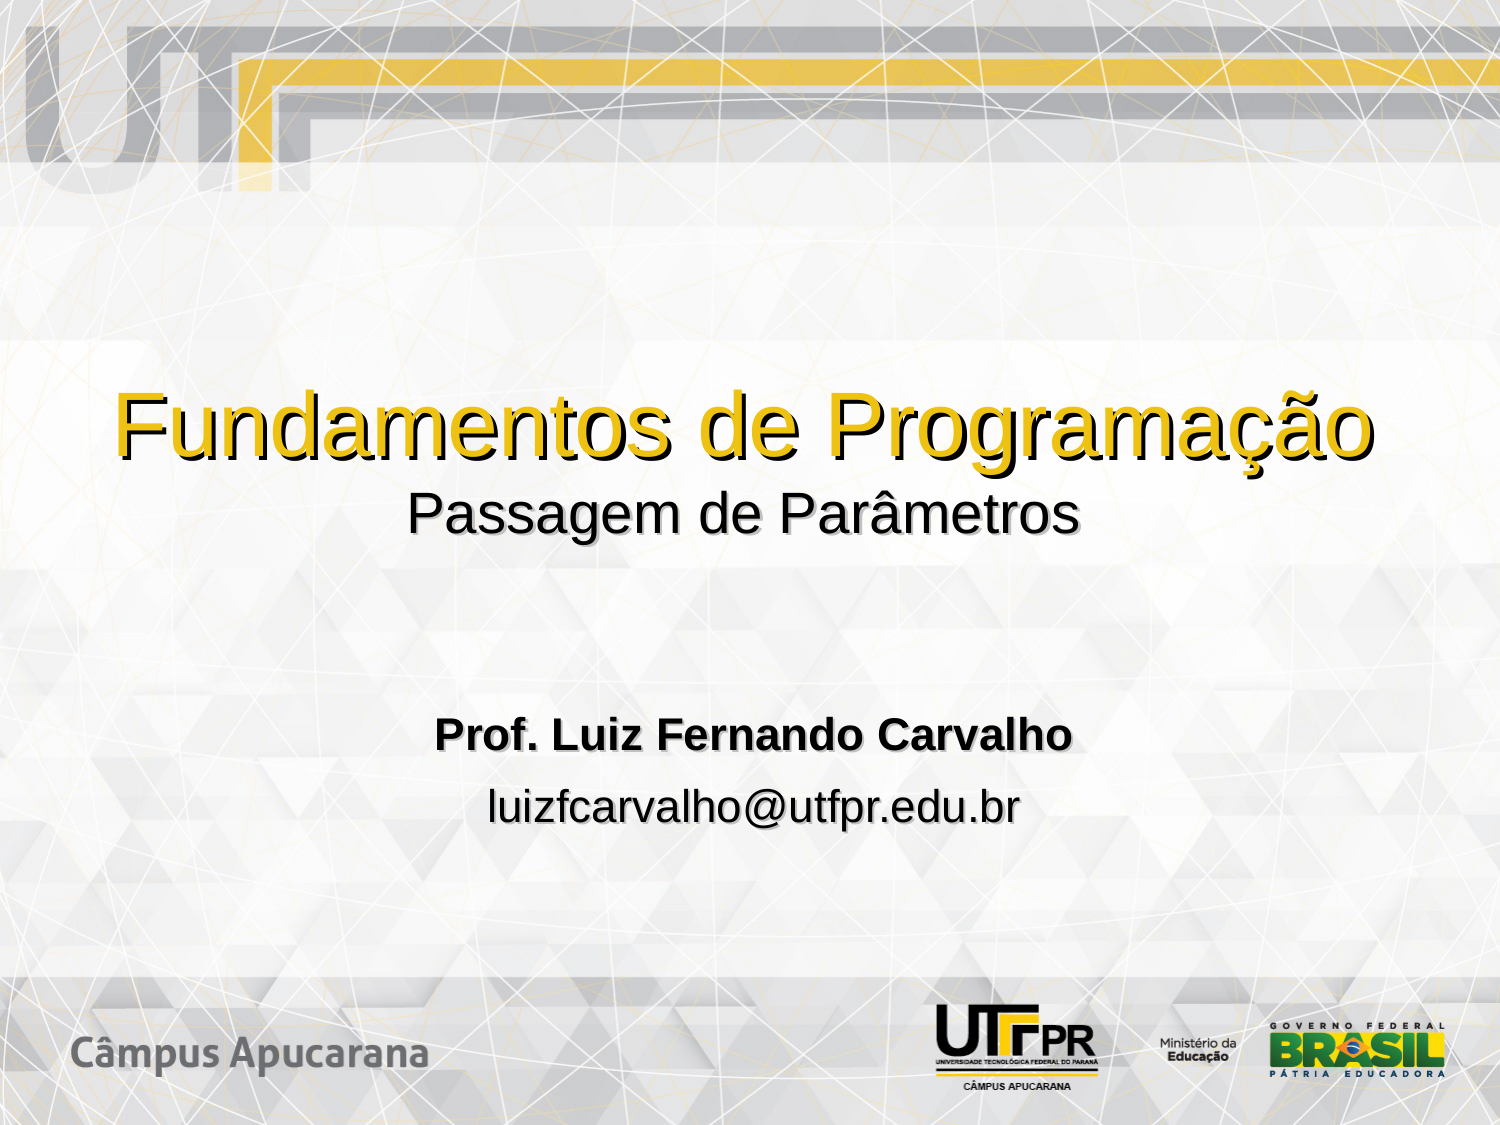

# Fundamentos de Programação Passagem de Parâmetros
Prof. Luiz Fernando Carvalho
luizfcarvalho@utfpr.edu.br